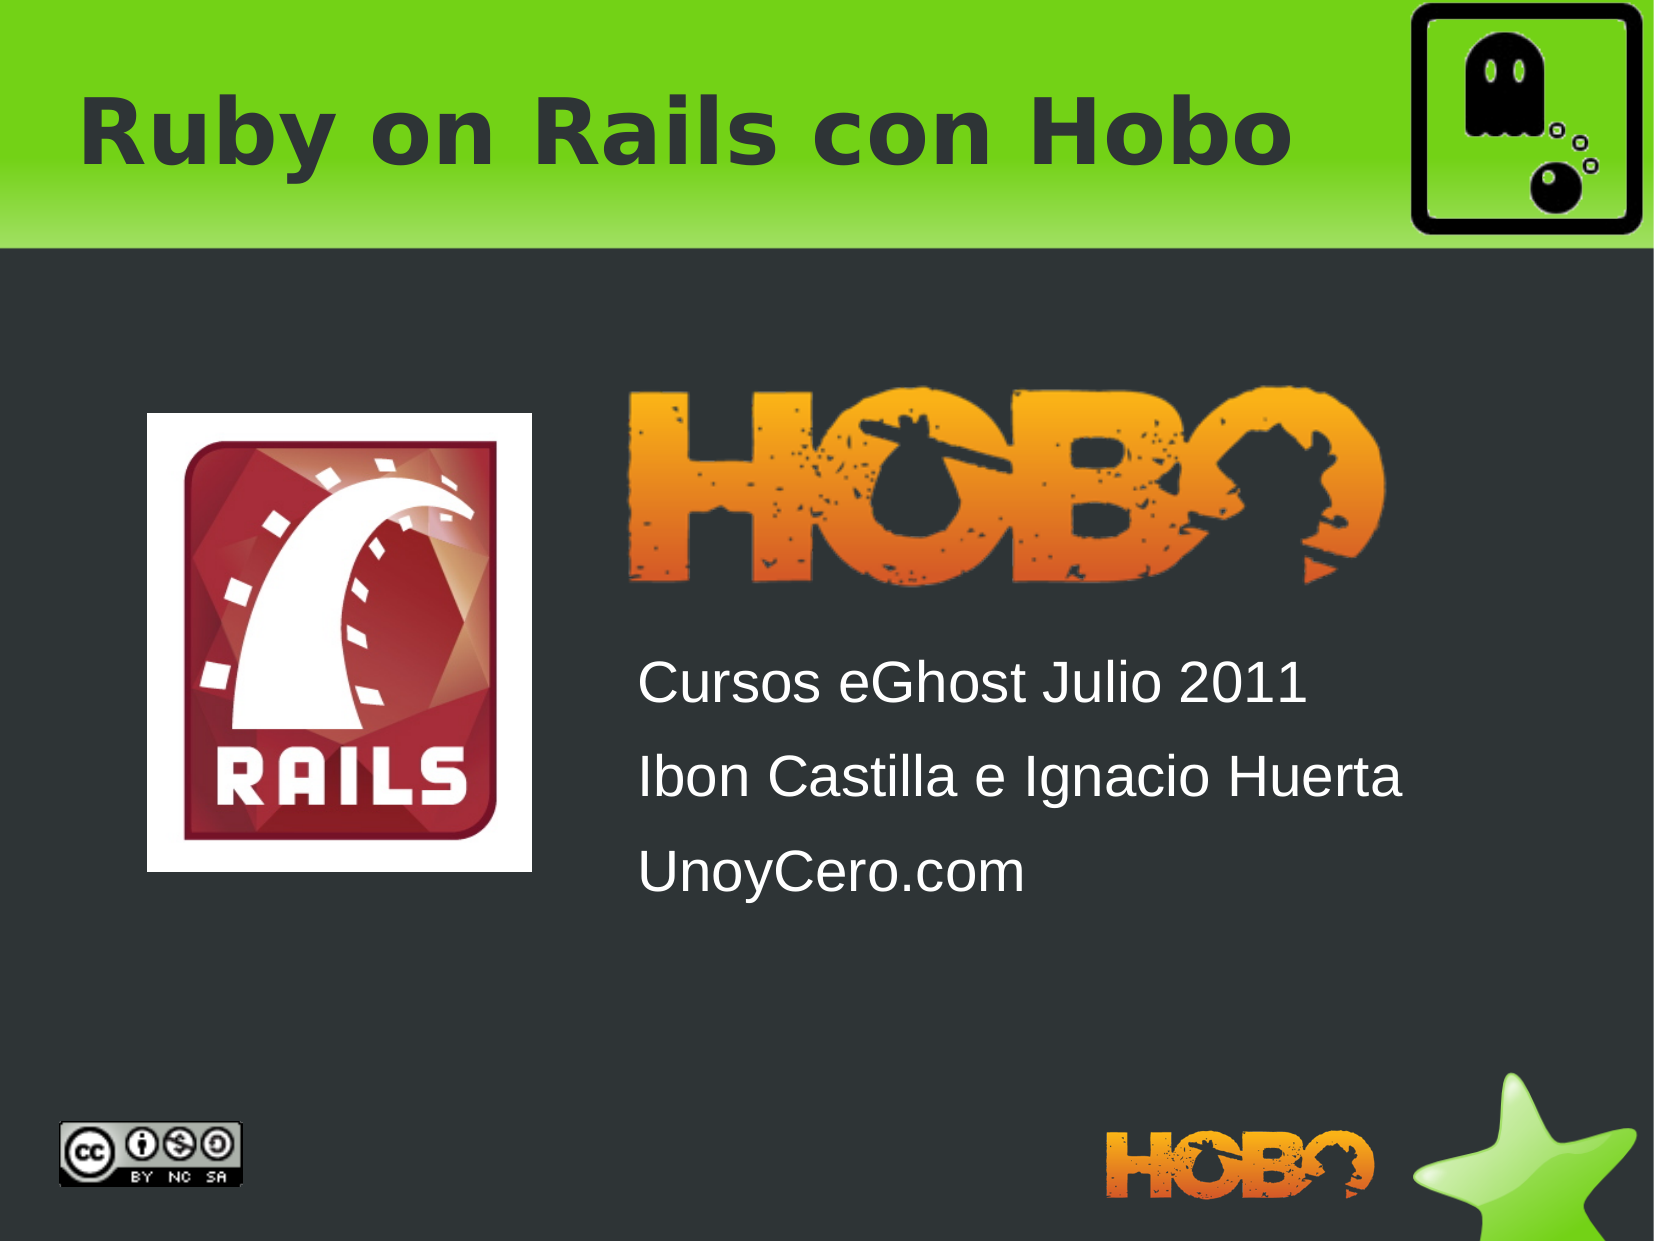

# Ruby on Rails con Hobo
Cursos eGhost Julio 2011
Ibon Castilla e Ignacio Huerta
UnoyCero.com